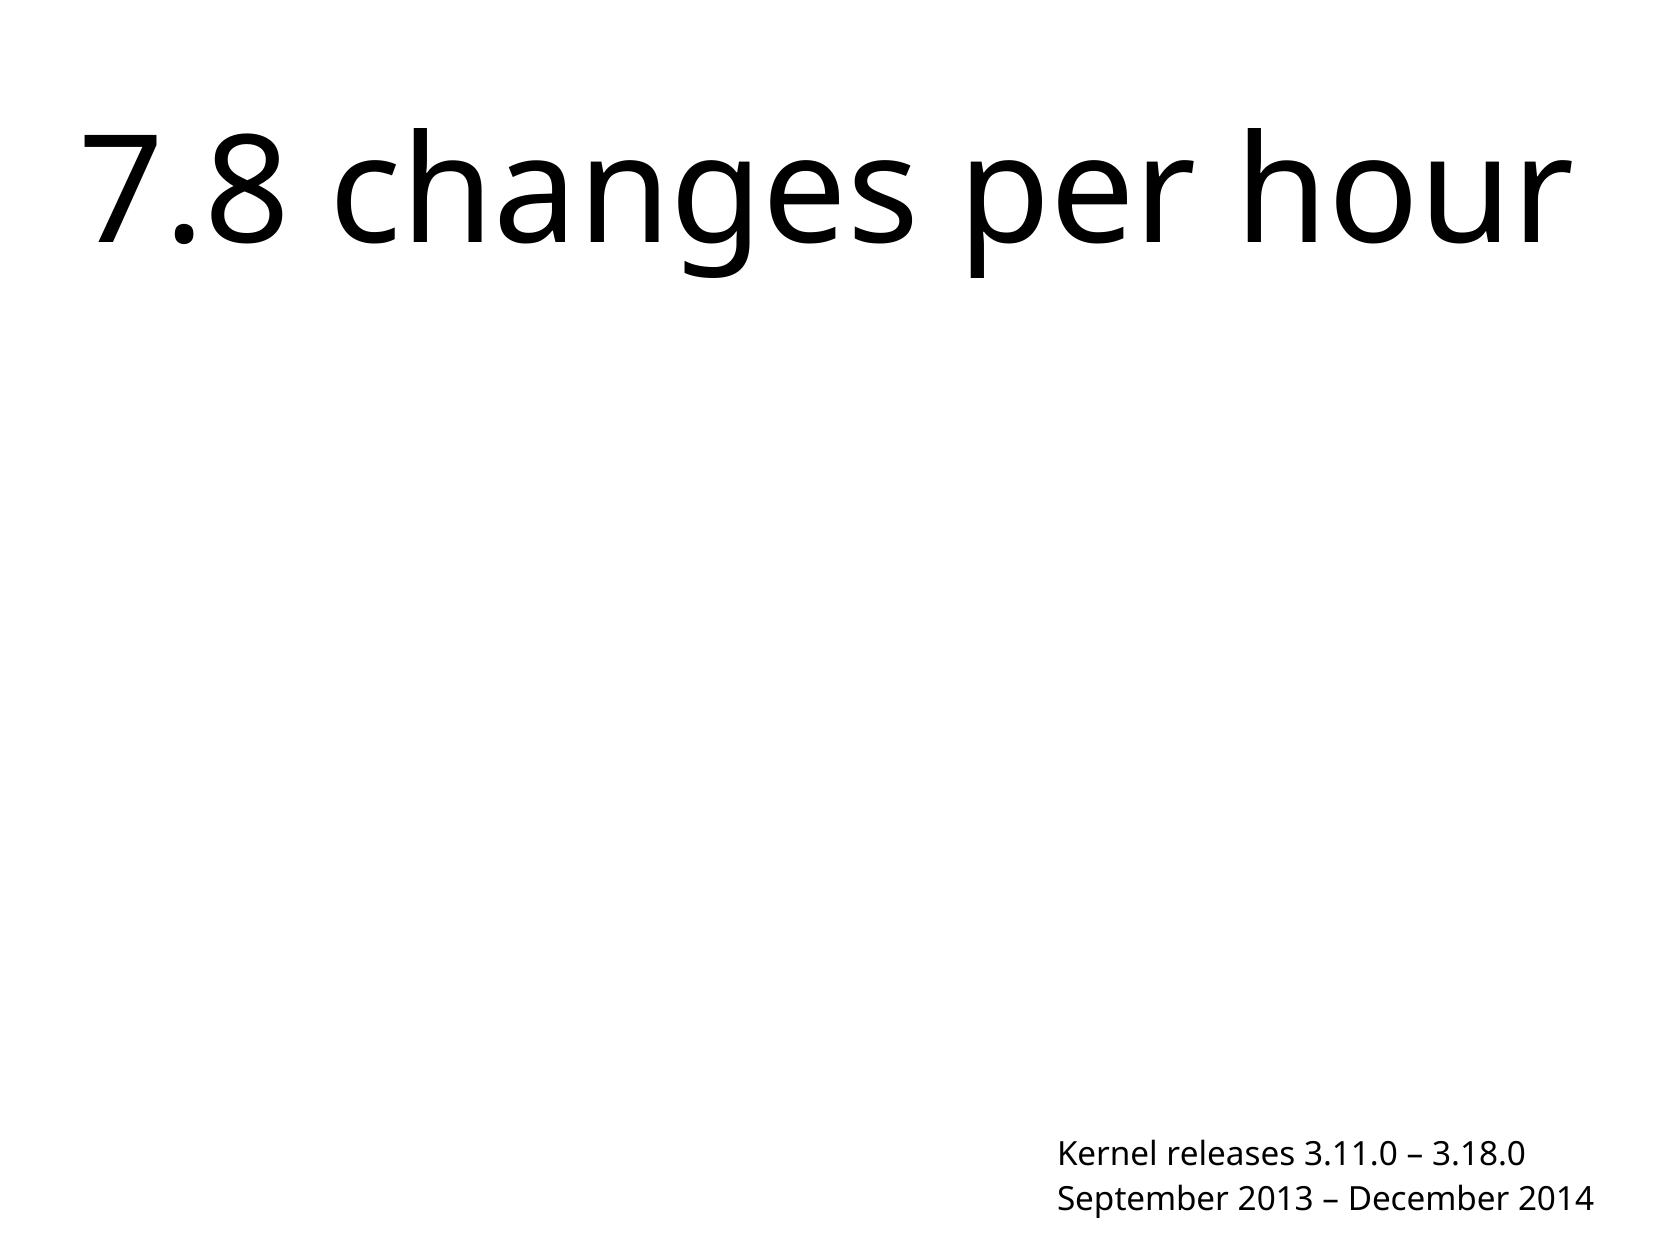

7.8 changes per hour
Kernel releases 3.11.0 – 3.18.0
September 2013 – December 2014